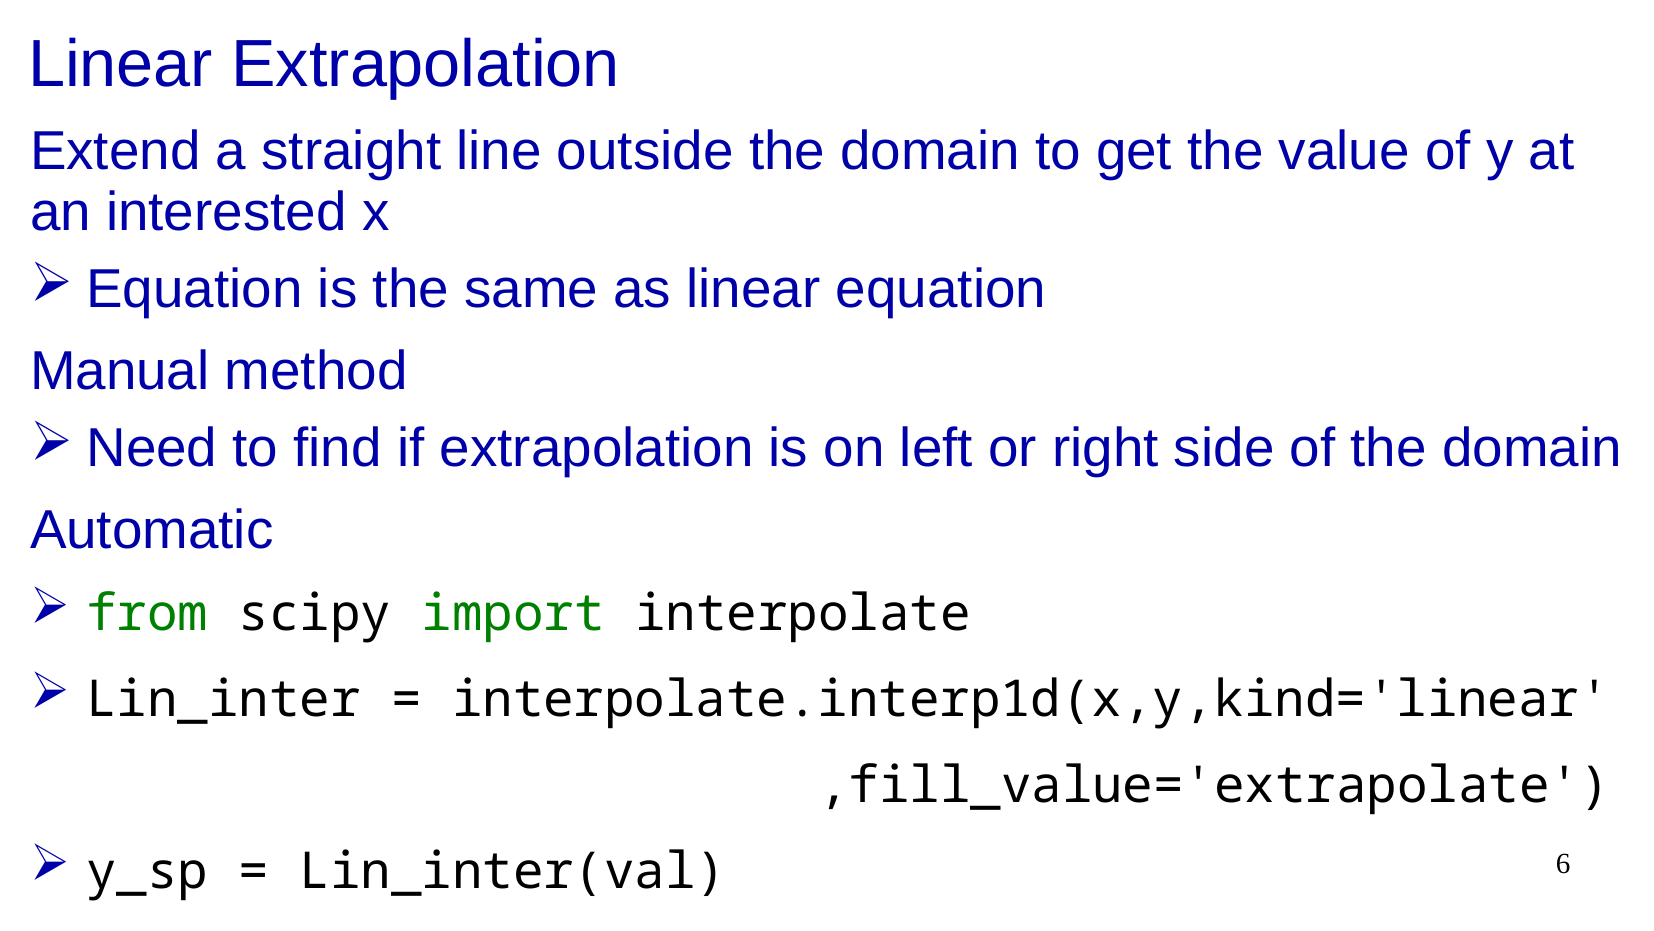

# Linear Extrapolation
Extend a straight line outside the domain to get the value of y at an interested x
Equation is the same as linear equation
Manual method
Need to find if extrapolation is on left or right side of the domain
Automatic
from scipy import interpolate
Lin_inter = interpolate.interp1d(x,y,kind='linear'
 ,fill_value='extrapolate')
y_sp = Lin_inter(val)
6